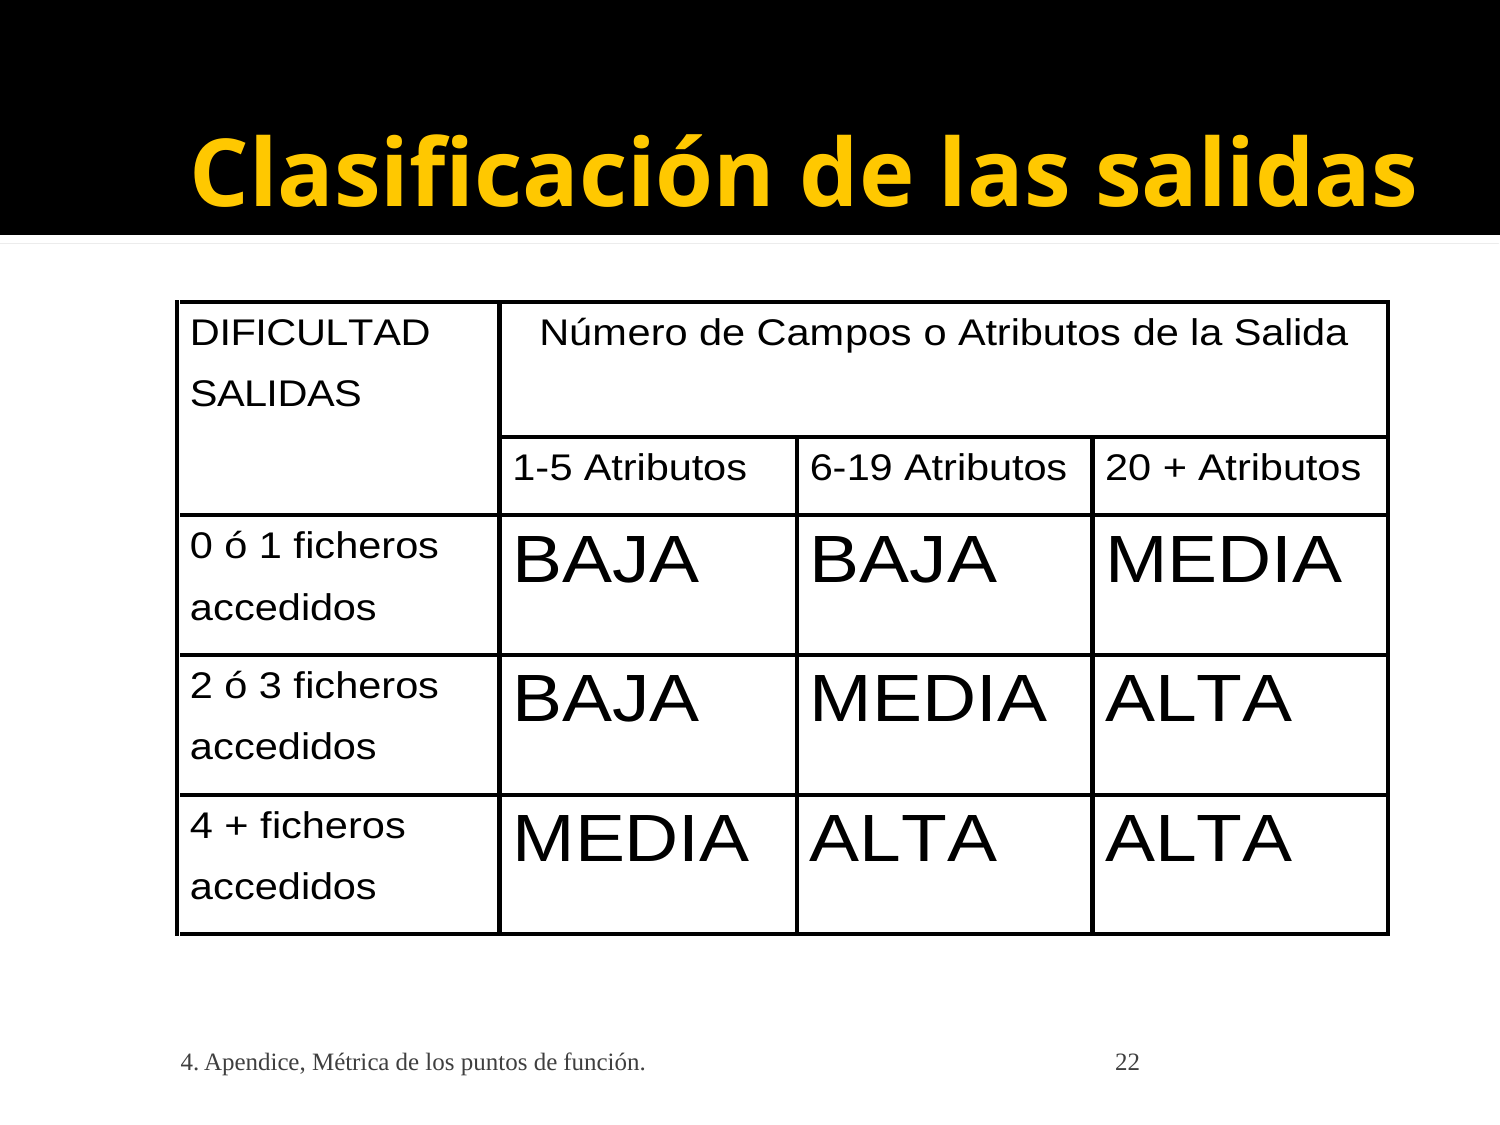

# Clasificación de las salidas
4. Apendice, Métrica de los puntos de función.
20